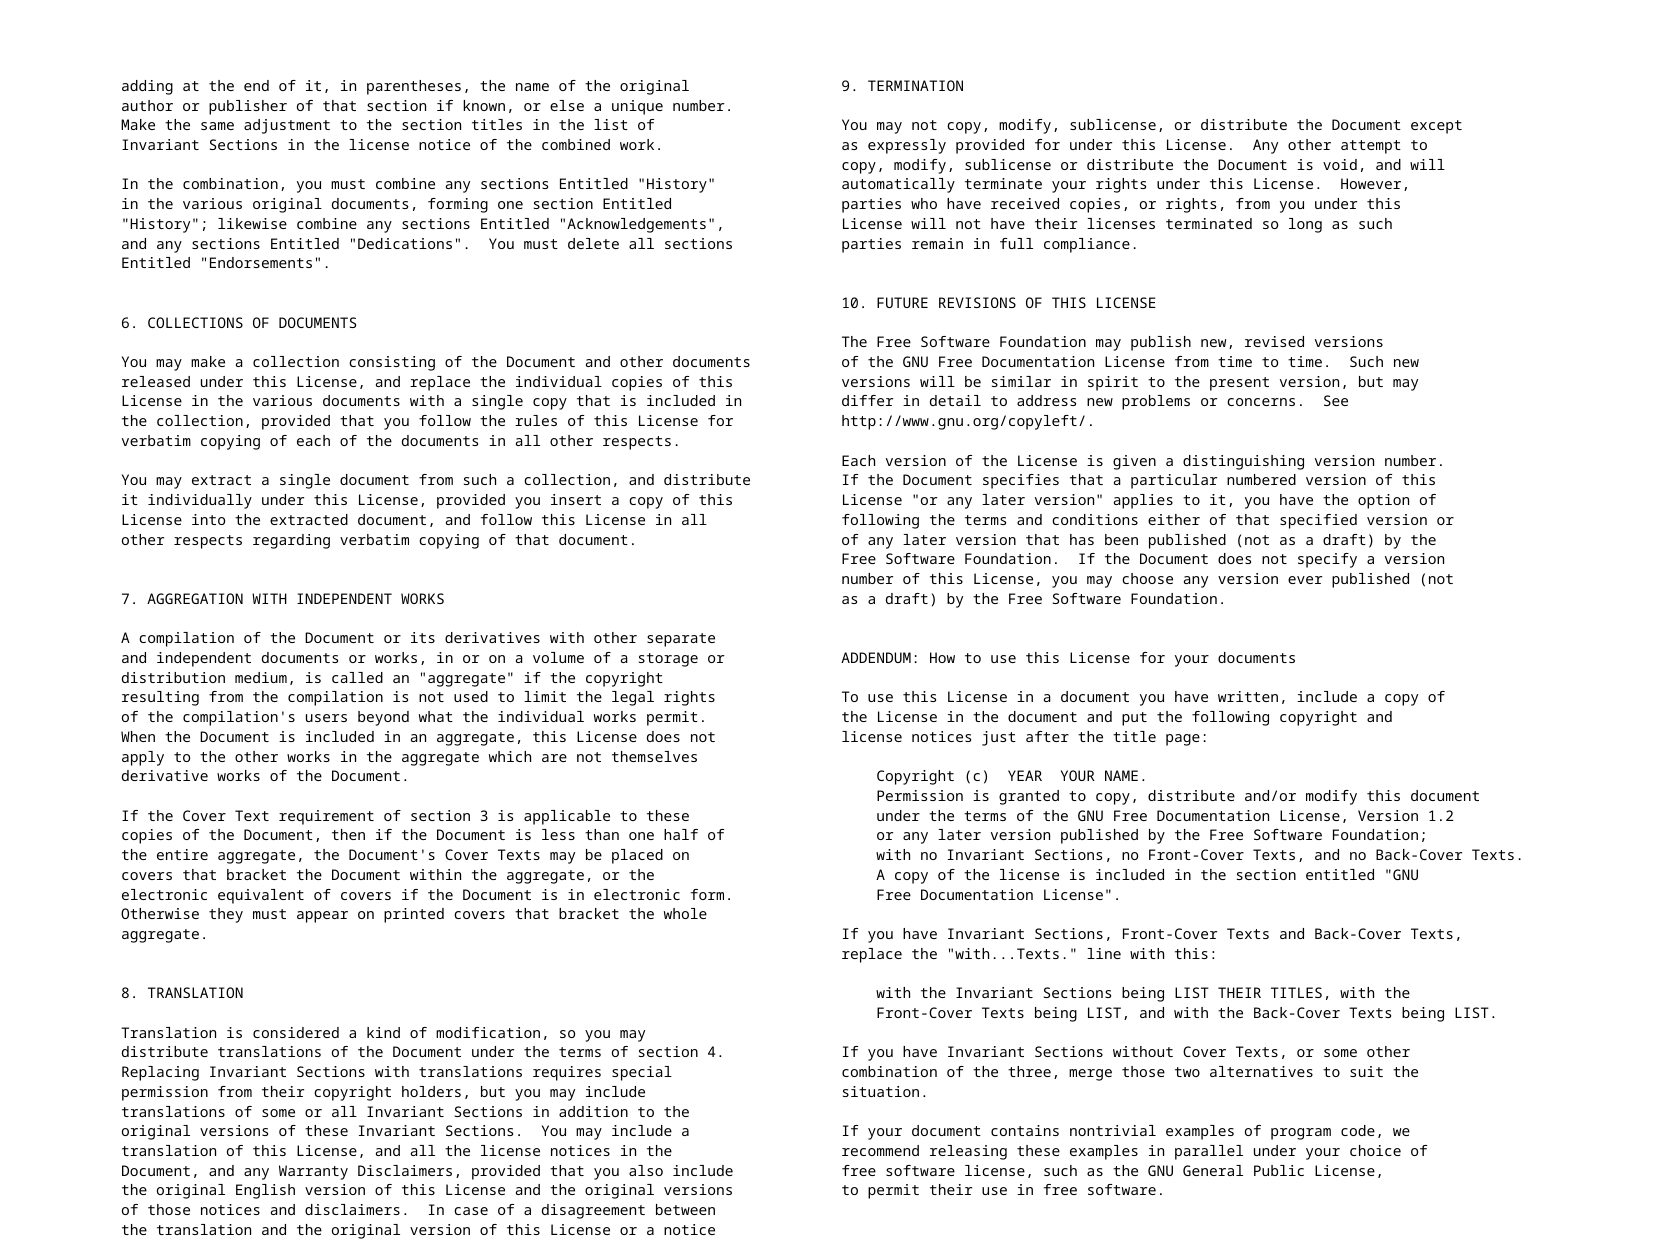

adding at the end of it, in parentheses, the name of the original
author or publisher of that section if known, or else a unique number.
Make the same adjustment to the section titles in the list of
Invariant Sections in the license notice of the combined work.
In the combination, you must combine any sections Entitled "History"
in the various original documents, forming one section Entitled
"History"; likewise combine any sections Entitled "Acknowledgements",
and any sections Entitled "Dedications". You must delete all sections
Entitled "Endorsements".
6. COLLECTIONS OF DOCUMENTS
You may make a collection consisting of the Document and other documents
released under this License, and replace the individual copies of this
License in the various documents with a single copy that is included in
the collection, provided that you follow the rules of this License for
verbatim copying of each of the documents in all other respects.
You may extract a single document from such a collection, and distribute
it individually under this License, provided you insert a copy of this
License into the extracted document, and follow this License in all
other respects regarding verbatim copying of that document.
7. AGGREGATION WITH INDEPENDENT WORKS
A compilation of the Document or its derivatives with other separate
and independent documents or works, in or on a volume of a storage or
distribution medium, is called an "aggregate" if the copyright
resulting from the compilation is not used to limit the legal rights
of the compilation's users beyond what the individual works permit.
When the Document is included in an aggregate, this License does not
apply to the other works in the aggregate which are not themselves
derivative works of the Document.
If the Cover Text requirement of section 3 is applicable to these
copies of the Document, then if the Document is less than one half of
the entire aggregate, the Document's Cover Texts may be placed on
covers that bracket the Document within the aggregate, or the
electronic equivalent of covers if the Document is in electronic form.
Otherwise they must appear on printed covers that bracket the whole
aggregate.
8. TRANSLATION
Translation is considered a kind of modification, so you may
distribute translations of the Document under the terms of section 4.
Replacing Invariant Sections with translations requires special
permission from their copyright holders, but you may include
translations of some or all Invariant Sections in addition to the
original versions of these Invariant Sections. You may include a
translation of this License, and all the license notices in the
Document, and any Warranty Disclaimers, provided that you also include
the original English version of this License and the original versions
of those notices and disclaimers. In case of a disagreement between
the translation and the original version of this License or a notice
or disclaimer, the original version will prevail.
If a section in the Document is Entitled "Acknowledgements",
"Dedications", or "History", the requirement (section 4) to Preserve
its Title (section 1) will typically require changing the actual
title.
9. TERMINATION
You may not copy, modify, sublicense, or distribute the Document except
as expressly provided for under this License. Any other attempt to
copy, modify, sublicense or distribute the Document is void, and will
automatically terminate your rights under this License. However,
parties who have received copies, or rights, from you under this
License will not have their licenses terminated so long as such
parties remain in full compliance.
10. FUTURE REVISIONS OF THIS LICENSE
The Free Software Foundation may publish new, revised versions
of the GNU Free Documentation License from time to time. Such new
versions will be similar in spirit to the present version, but may
differ in detail to address new problems or concerns. See
http://www.gnu.org/copyleft/.
Each version of the License is given a distinguishing version number.
If the Document specifies that a particular numbered version of this
License "or any later version" applies to it, you have the option of
following the terms and conditions either of that specified version or
of any later version that has been published (not as a draft) by the
Free Software Foundation. If the Document does not specify a version
number of this License, you may choose any version ever published (not
as a draft) by the Free Software Foundation.
ADDENDUM: How to use this License for your documents
To use this License in a document you have written, include a copy of
the License in the document and put the following copyright and
license notices just after the title page:
 Copyright (c) YEAR YOUR NAME.
 Permission is granted to copy, distribute and/or modify this document
 under the terms of the GNU Free Documentation License, Version 1.2
 or any later version published by the Free Software Foundation;
 with no Invariant Sections, no Front-Cover Texts, and no Back-Cover Texts.
 A copy of the license is included in the section entitled "GNU
 Free Documentation License".
If you have Invariant Sections, Front-Cover Texts and Back-Cover Texts,
replace the "with...Texts." line with this:
 with the Invariant Sections being LIST THEIR TITLES, with the
 Front-Cover Texts being LIST, and with the Back-Cover Texts being LIST.
If you have Invariant Sections without Cover Texts, or some other
combination of the three, merge those two alternatives to suit the
situation.
If your document contains nontrivial examples of program code, we
recommend releasing these examples in parallel under your choice of
free software license, such as the GNU General Public License,
to permit their use in free software.